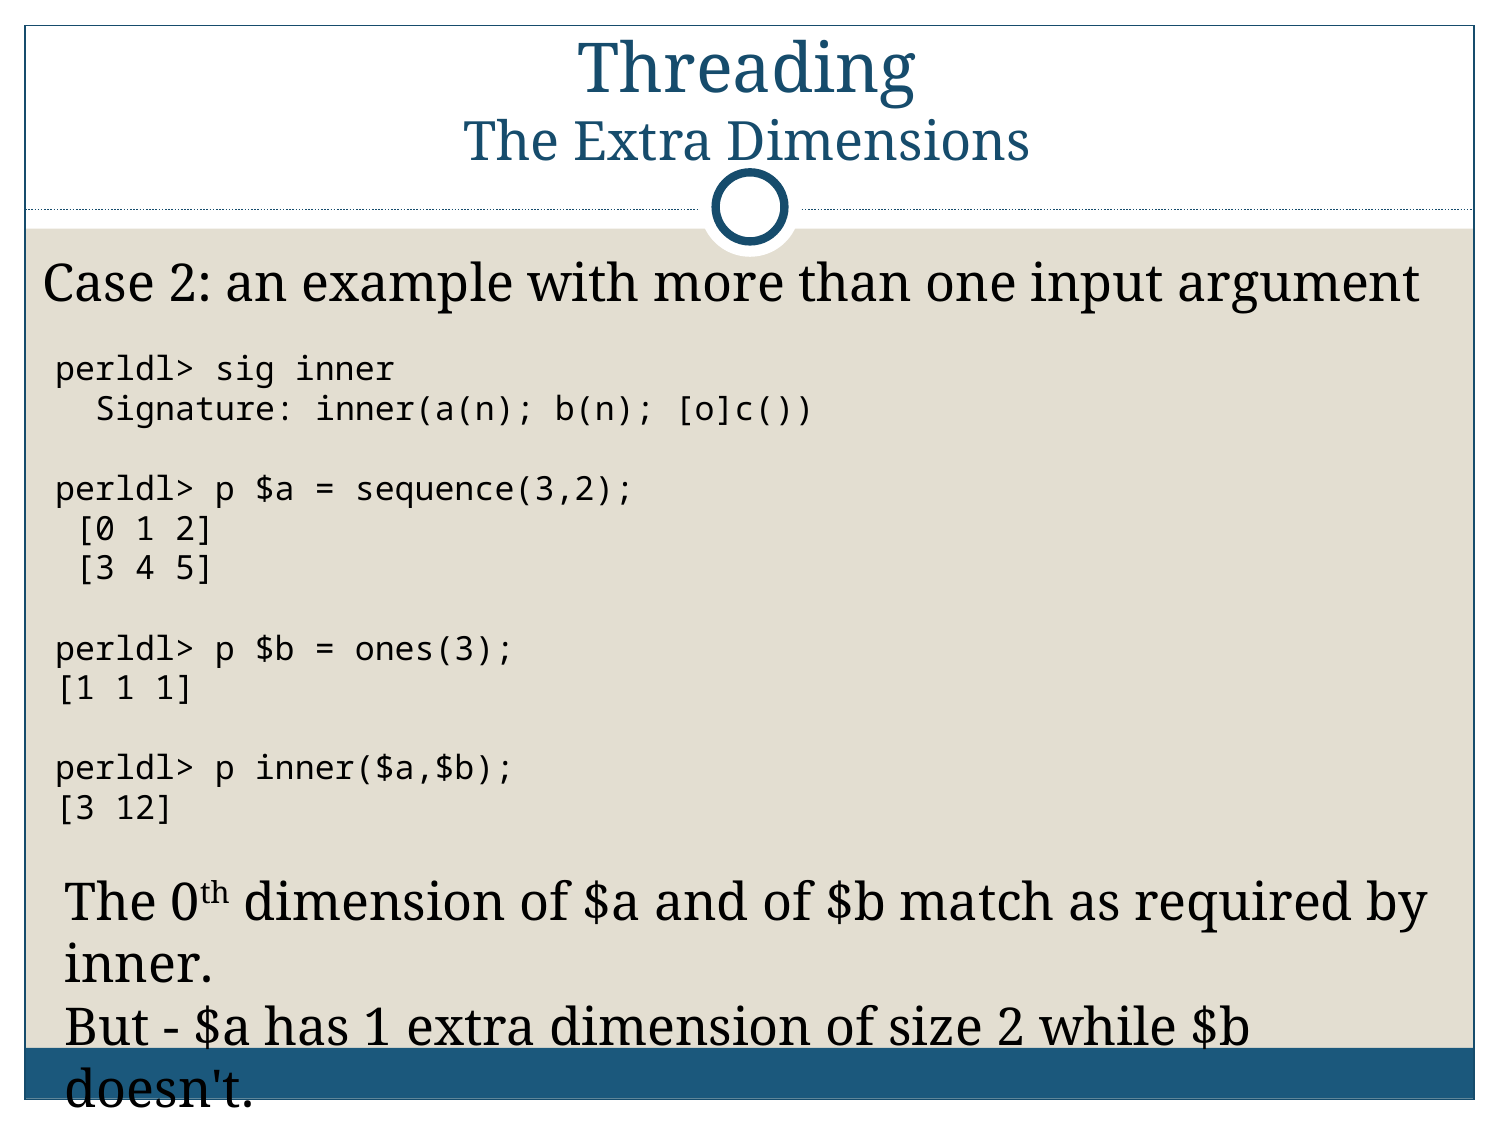

# Threading The Extra Dimensions
Case 2: an example with more than one input argument
perldl> sig inner
 Signature: inner(a(n); b(n); [o]c())
perldl> p $a = sequence(3,2);
 [0 1 2]
 [3 4 5]
perldl> p $b = ones(3);
[1 1 1]
perldl> p inner($a,$b);
[3 12]
The 0th dimension of $a and of $b match as required by inner.
But - $a has 1 extra dimension of size 2 while $b doesn't.